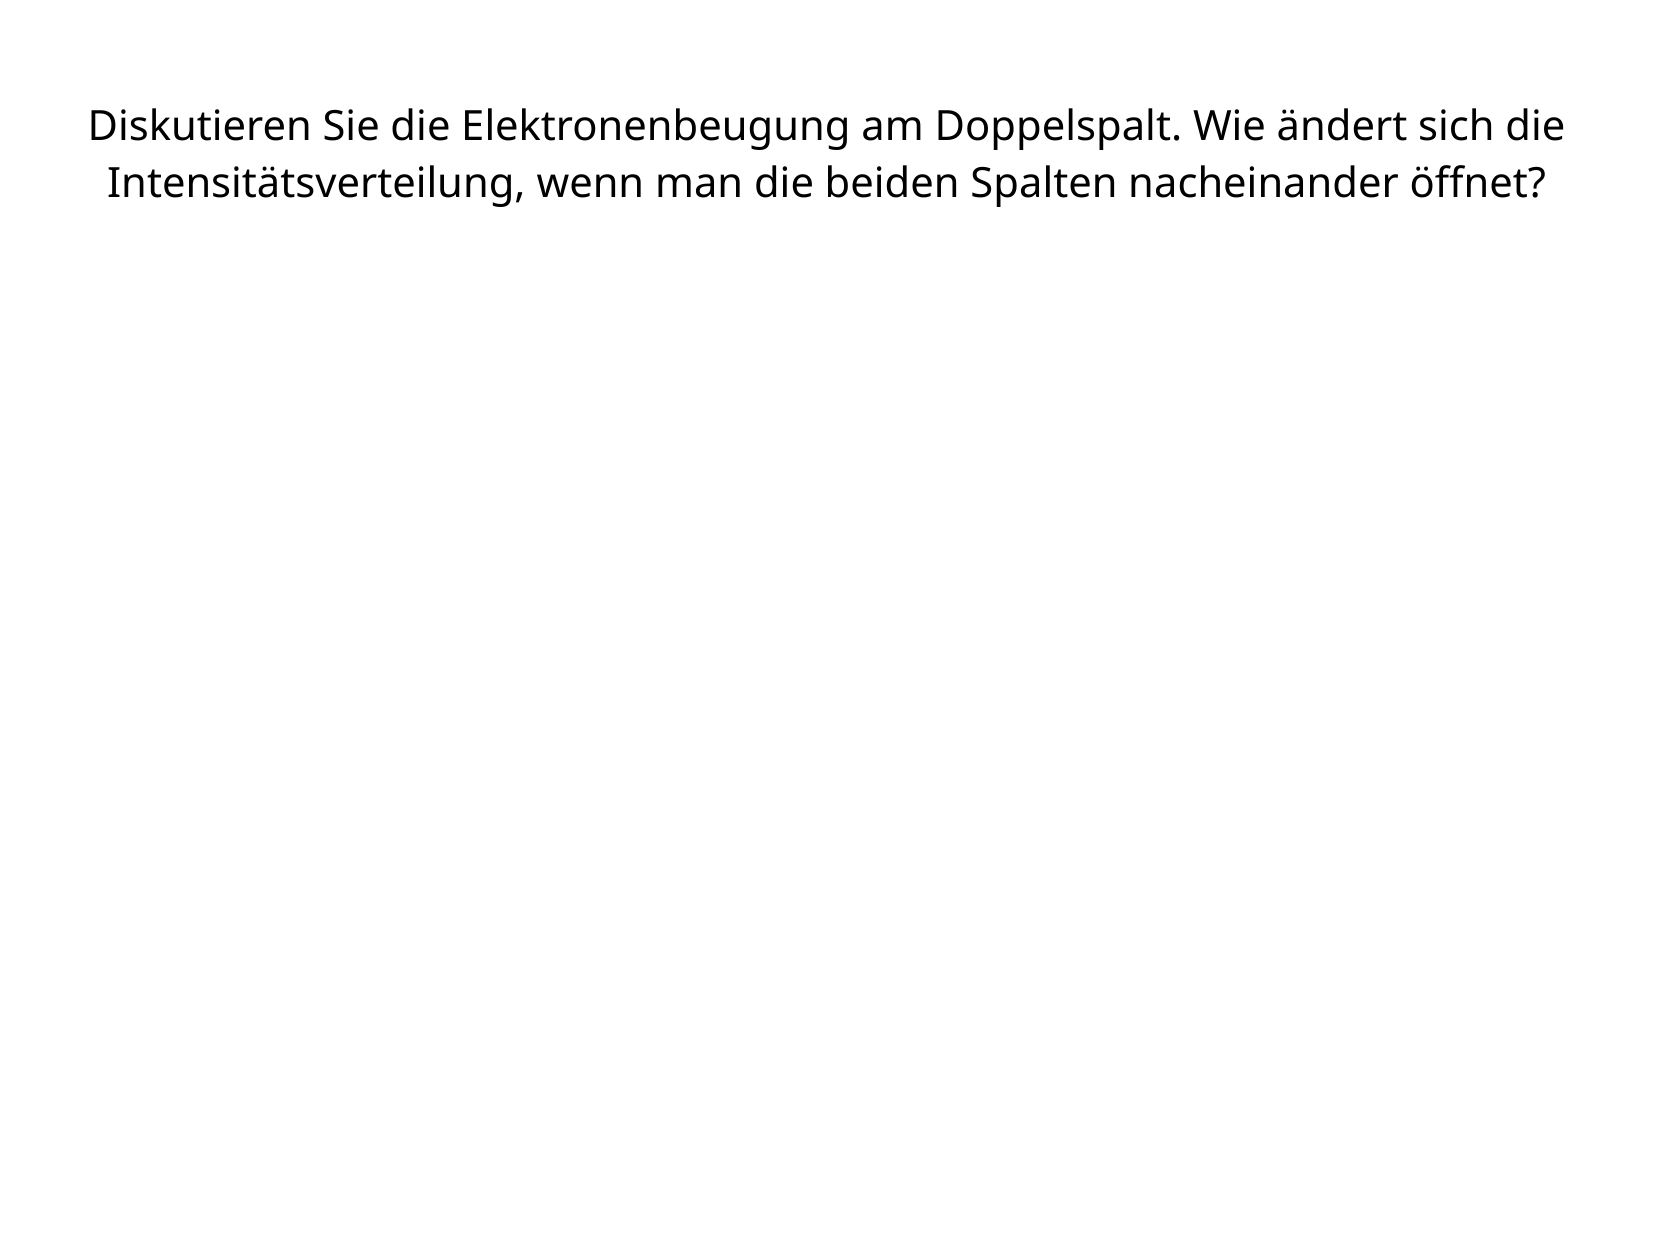

# Diskutieren Sie die Elektronenbeugung am Doppelspalt. Wie ändert sich die Intensitätsverteilung, wenn man die beiden Spalten nacheinander öffnet?